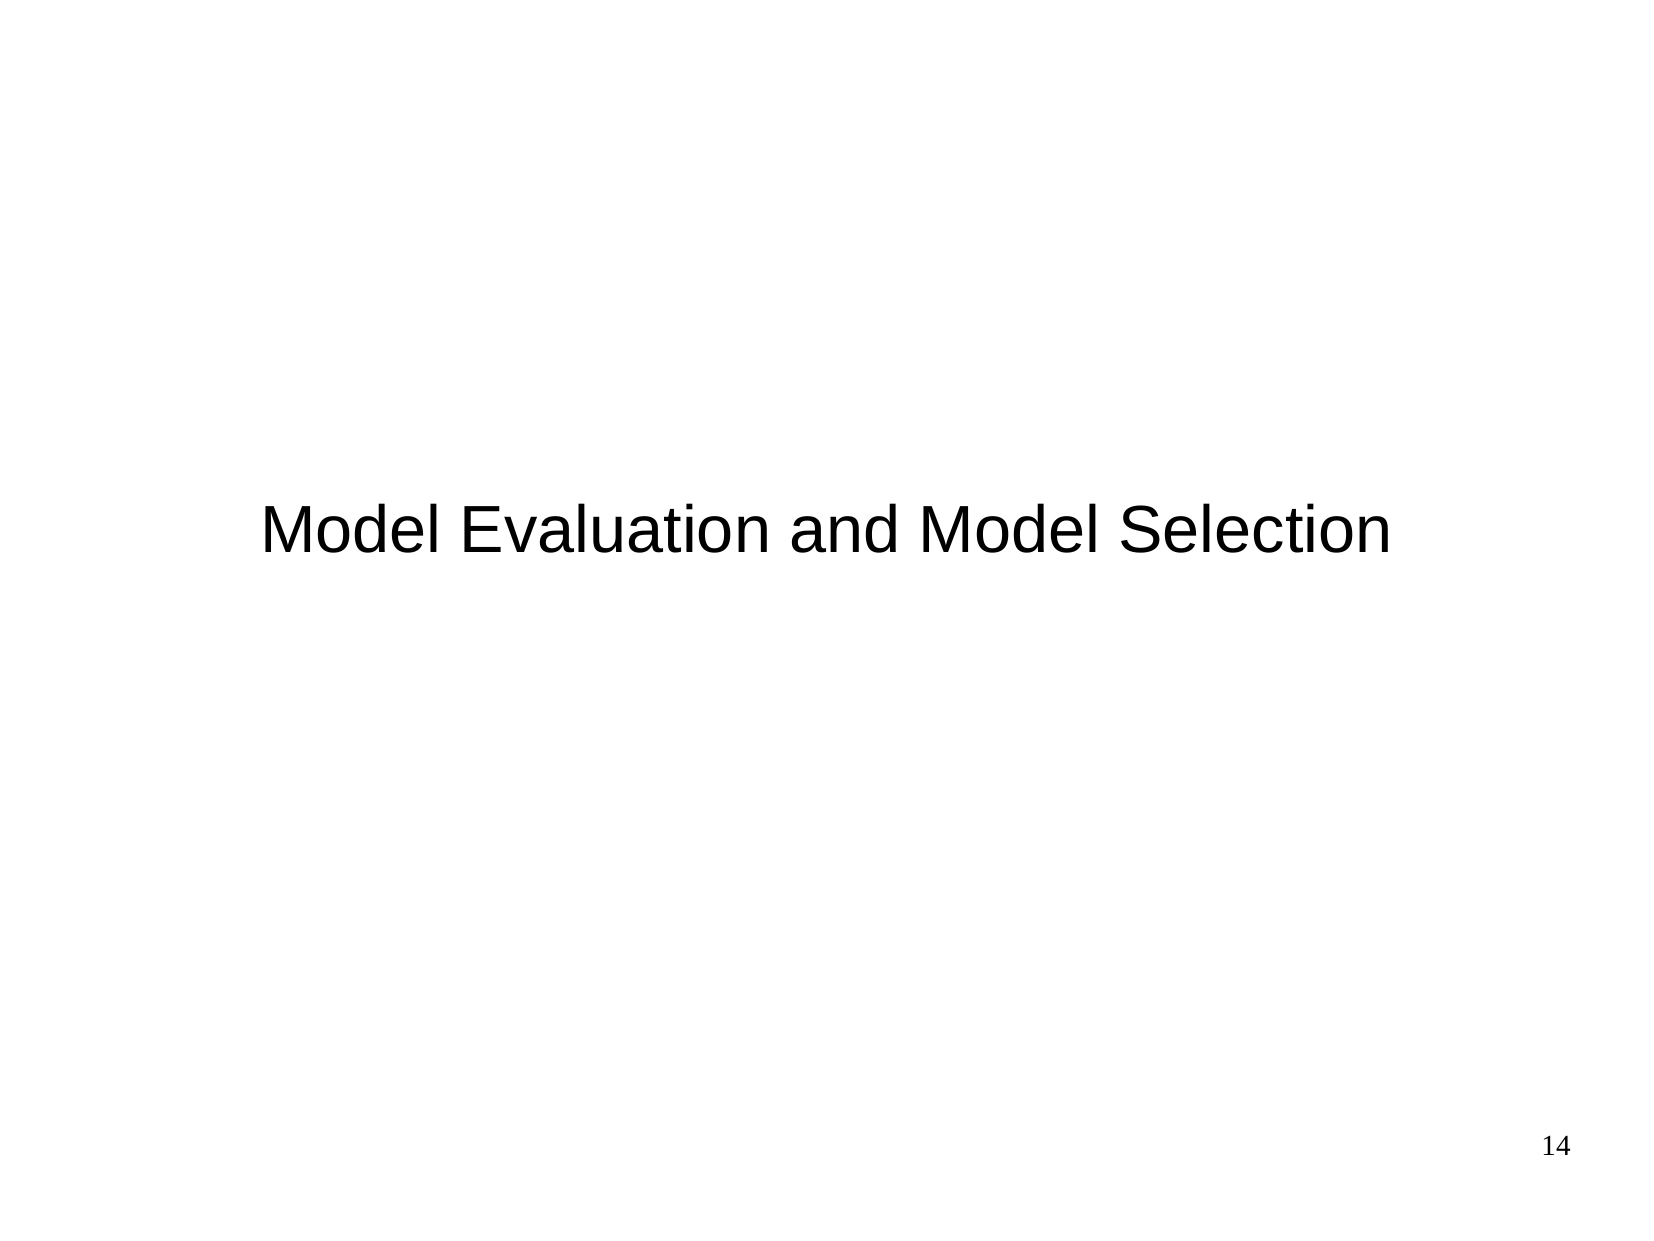

# Model Evaluation and Model Selection
14